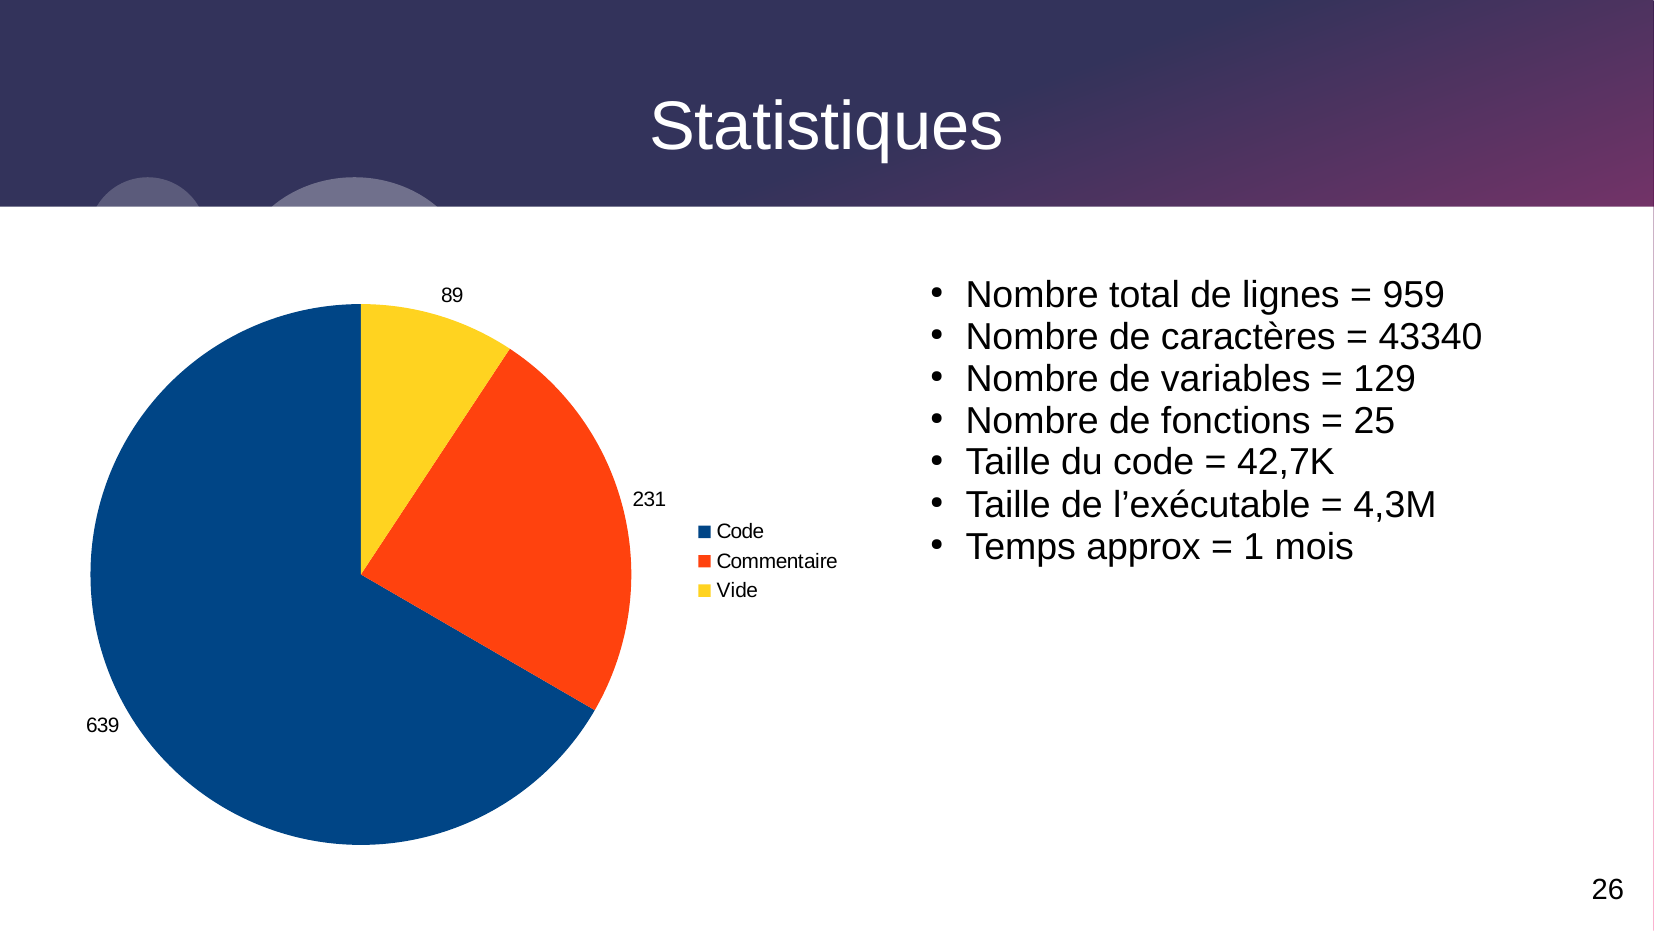

# Statistiques
### Chart
| Category | lignes |
|---|---|
| Code | 639.0 |
| Commentaire | 231.0 |
| Vide | 89.0 |Nombre total de lignes = 959
Nombre de caractères = 43340
Nombre de variables = 129
Nombre de fonctions = 25
Taille du code = 42,7K
Taille de l’exécutable = 4,3M
Temps approx = 1 mois